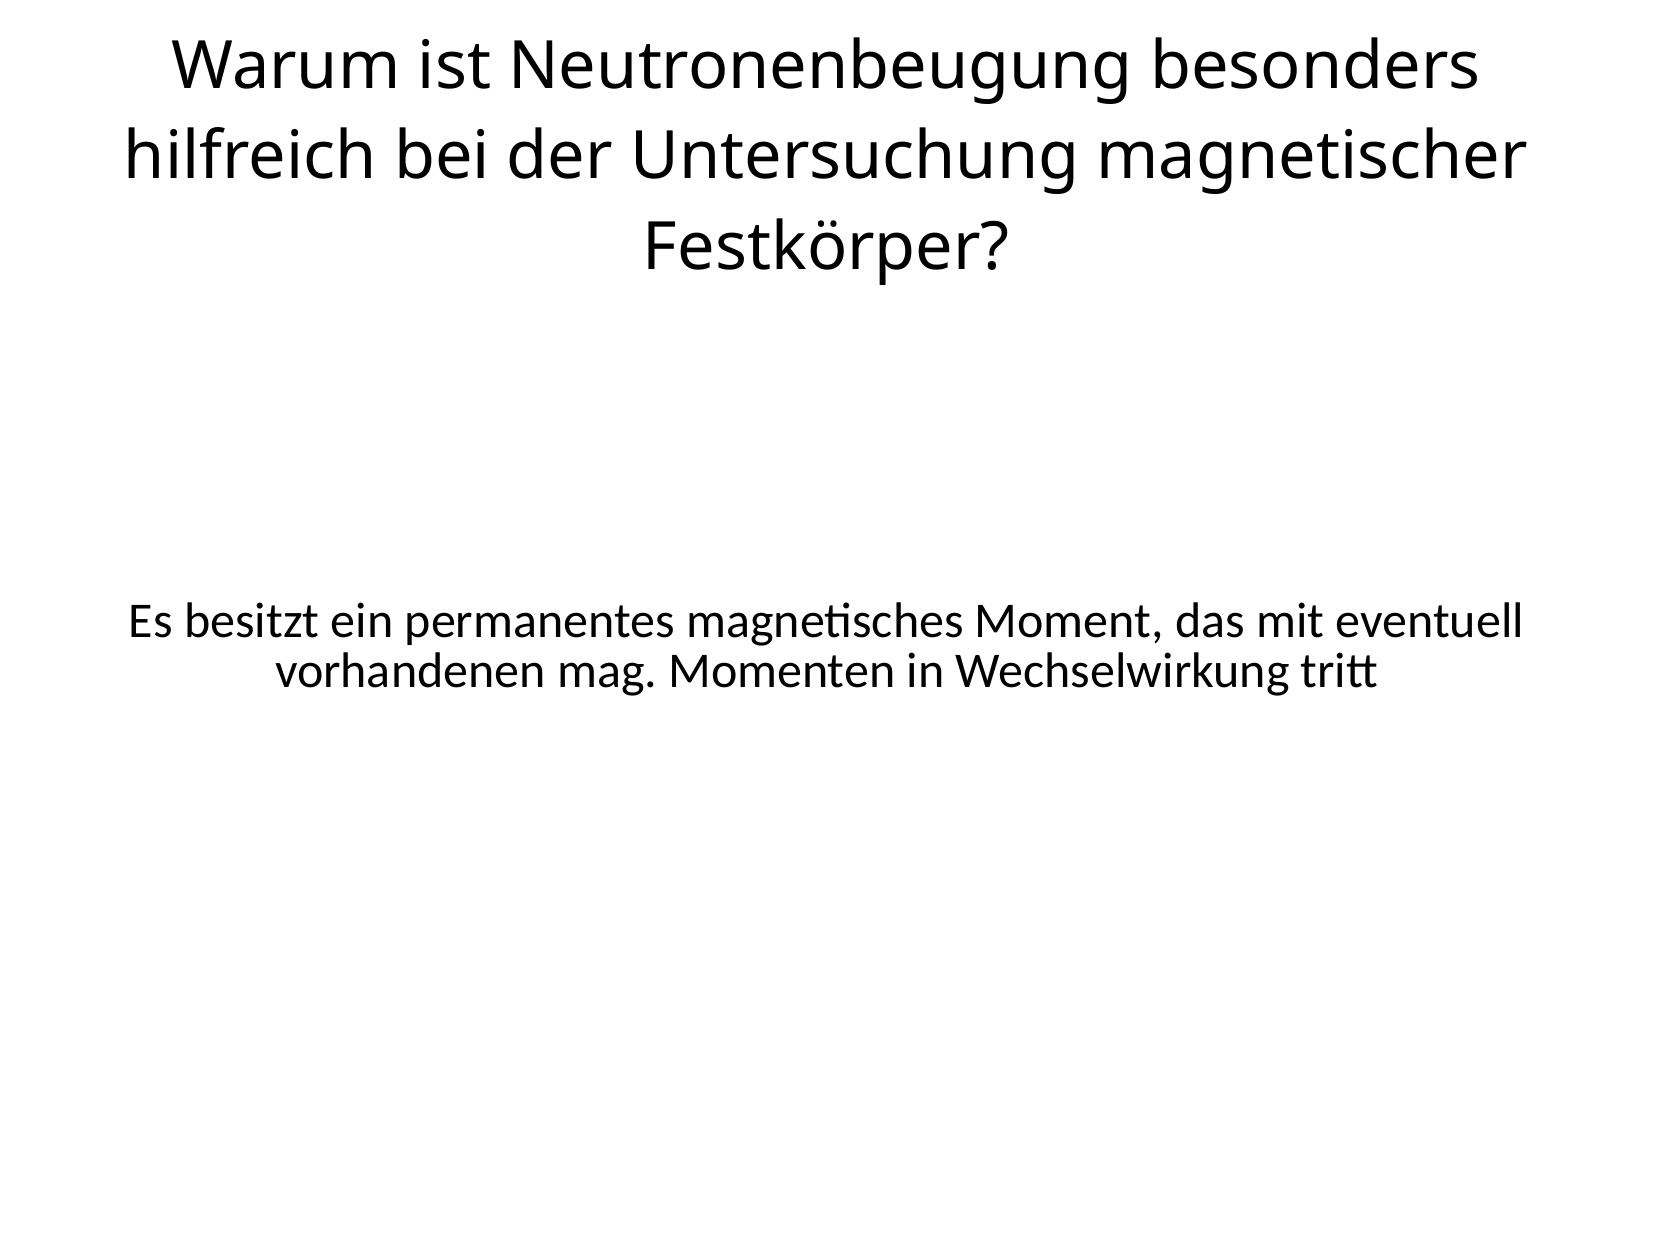

# Warum ist Neutronenbeugung besonders hilfreich bei der Untersuchung magnetischer Festkörper?
Es besitzt ein permanentes magnetisches Moment, das mit eventuell vorhandenen mag. Momenten in Wechselwirkung tritt